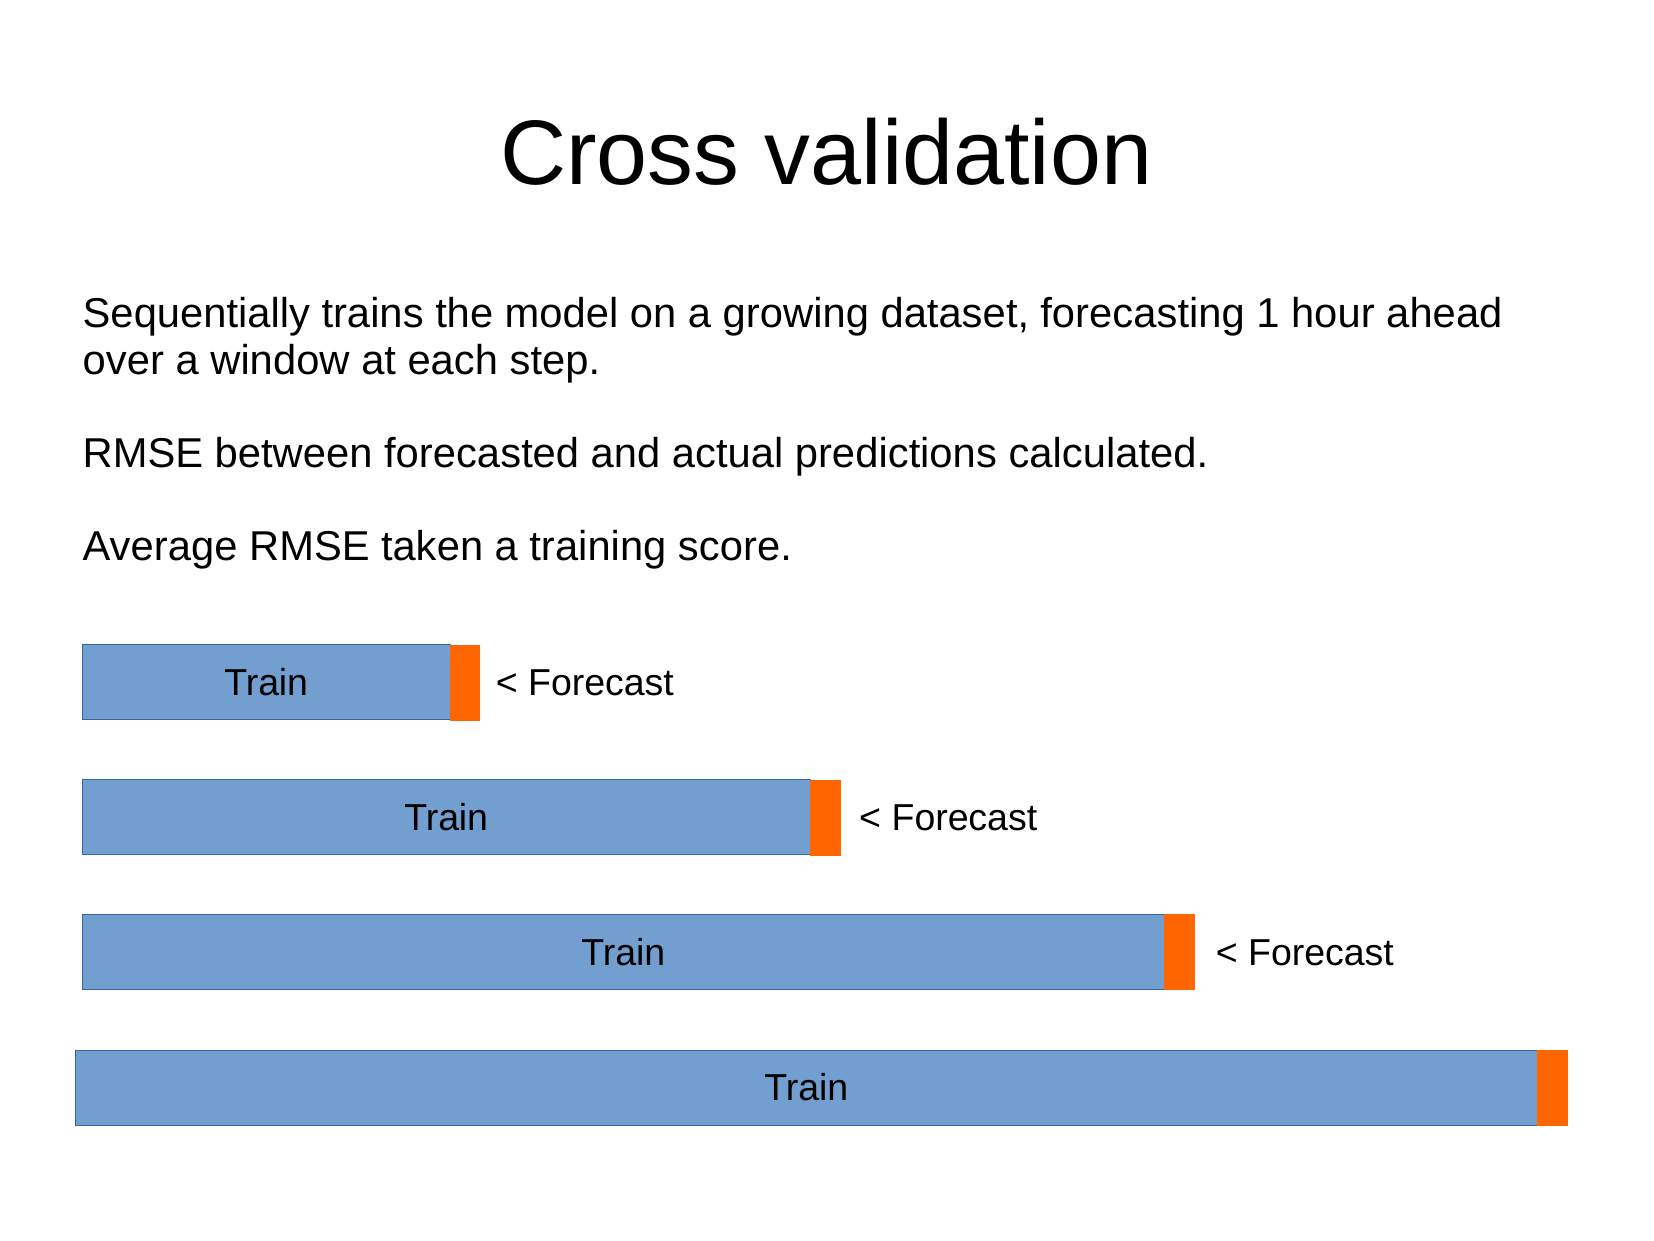

# Cross validation
Sequentially trains the model on a growing dataset, forecasting 1 hour ahead over a window at each step.
RMSE between forecasted and actual predictions calculated.
Average RMSE taken a training score.
Train
< Forecast
Train
< Forecast
Train
< Forecast
Train